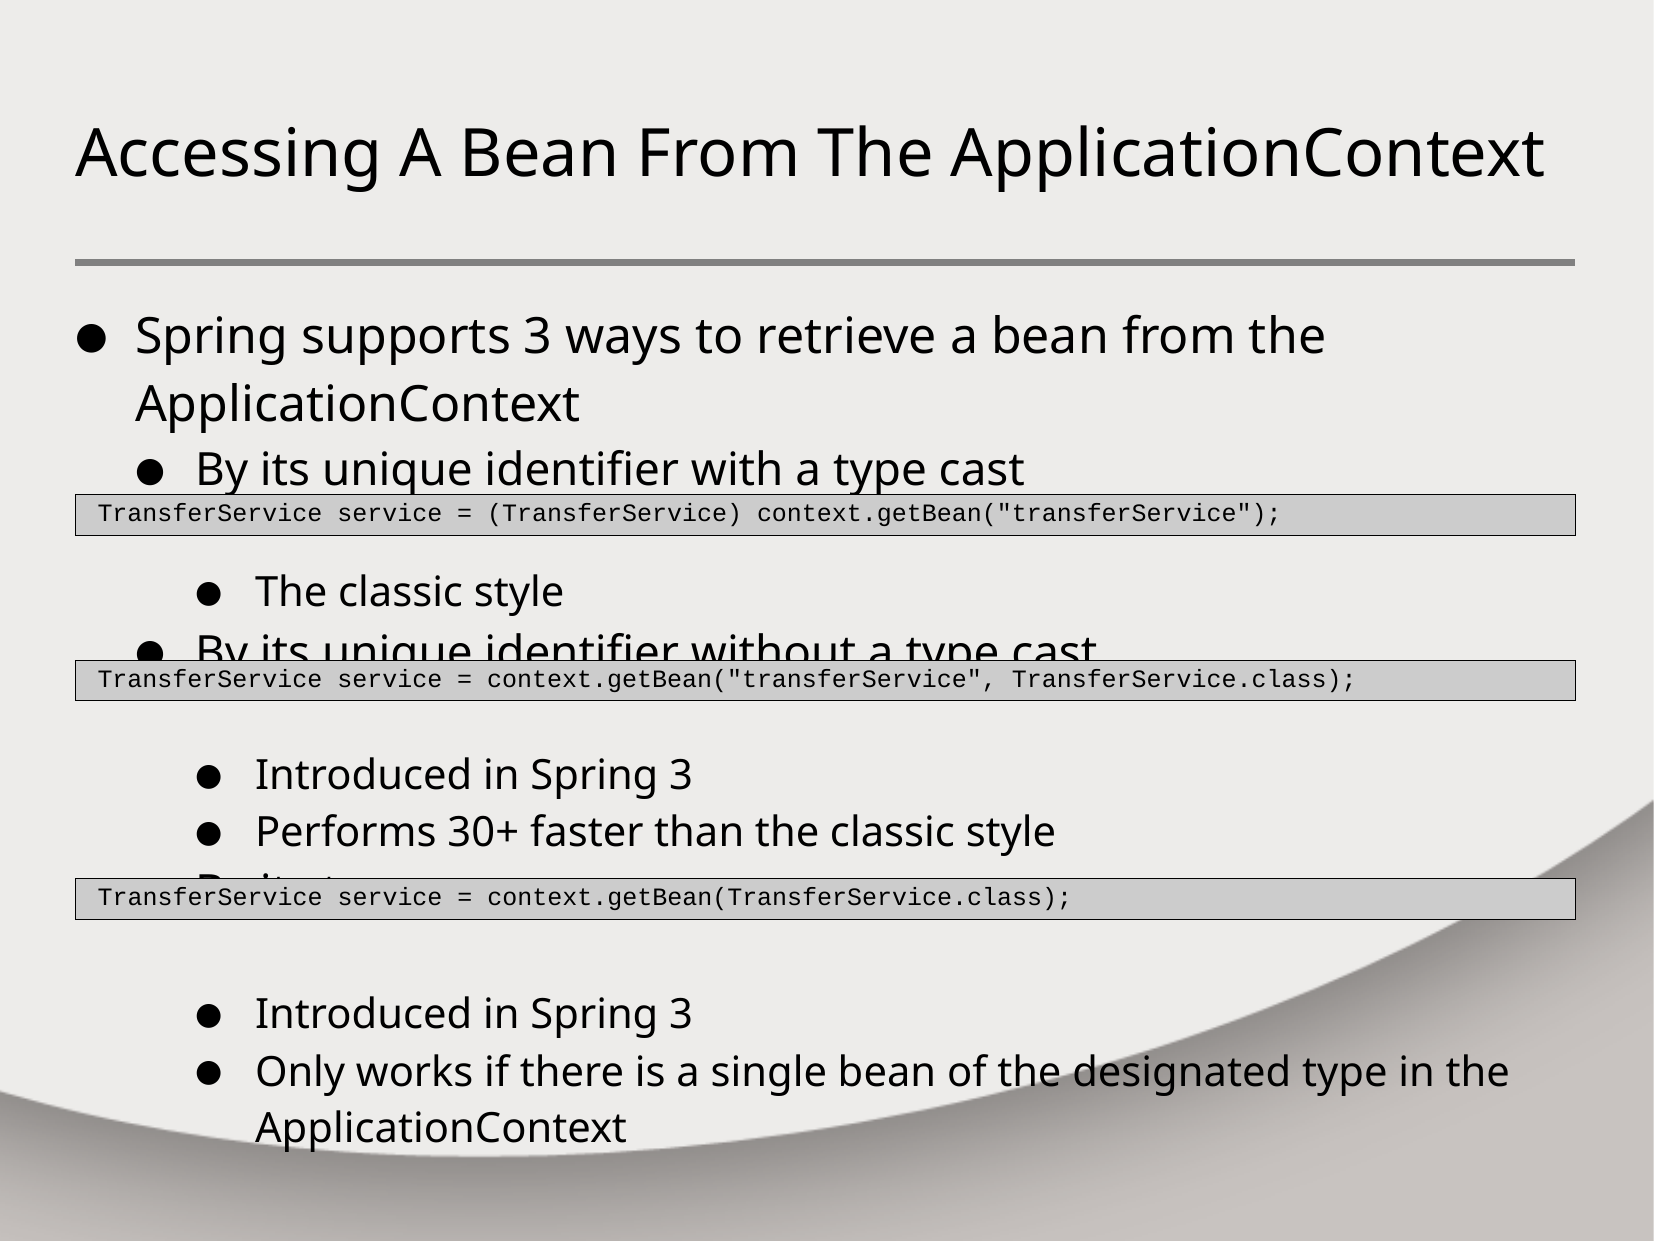

# Accessing A Bean From The ApplicationContext
Spring supports 3 ways to retrieve a bean from the ApplicationContext
By its unique identifier with a type cast
The classic style
By its unique identifier without a type cast
Introduced in Spring 3
Performs 30+ faster than the classic style
By its type
Introduced in Spring 3
Only works if there is a single bean of the designated type in the ApplicationContext
TransferService service = (TransferService) context.getBean("transferService");
TransferService service = context.getBean("transferService", TransferService.class);
TransferService service = context.getBean(TransferService.class);